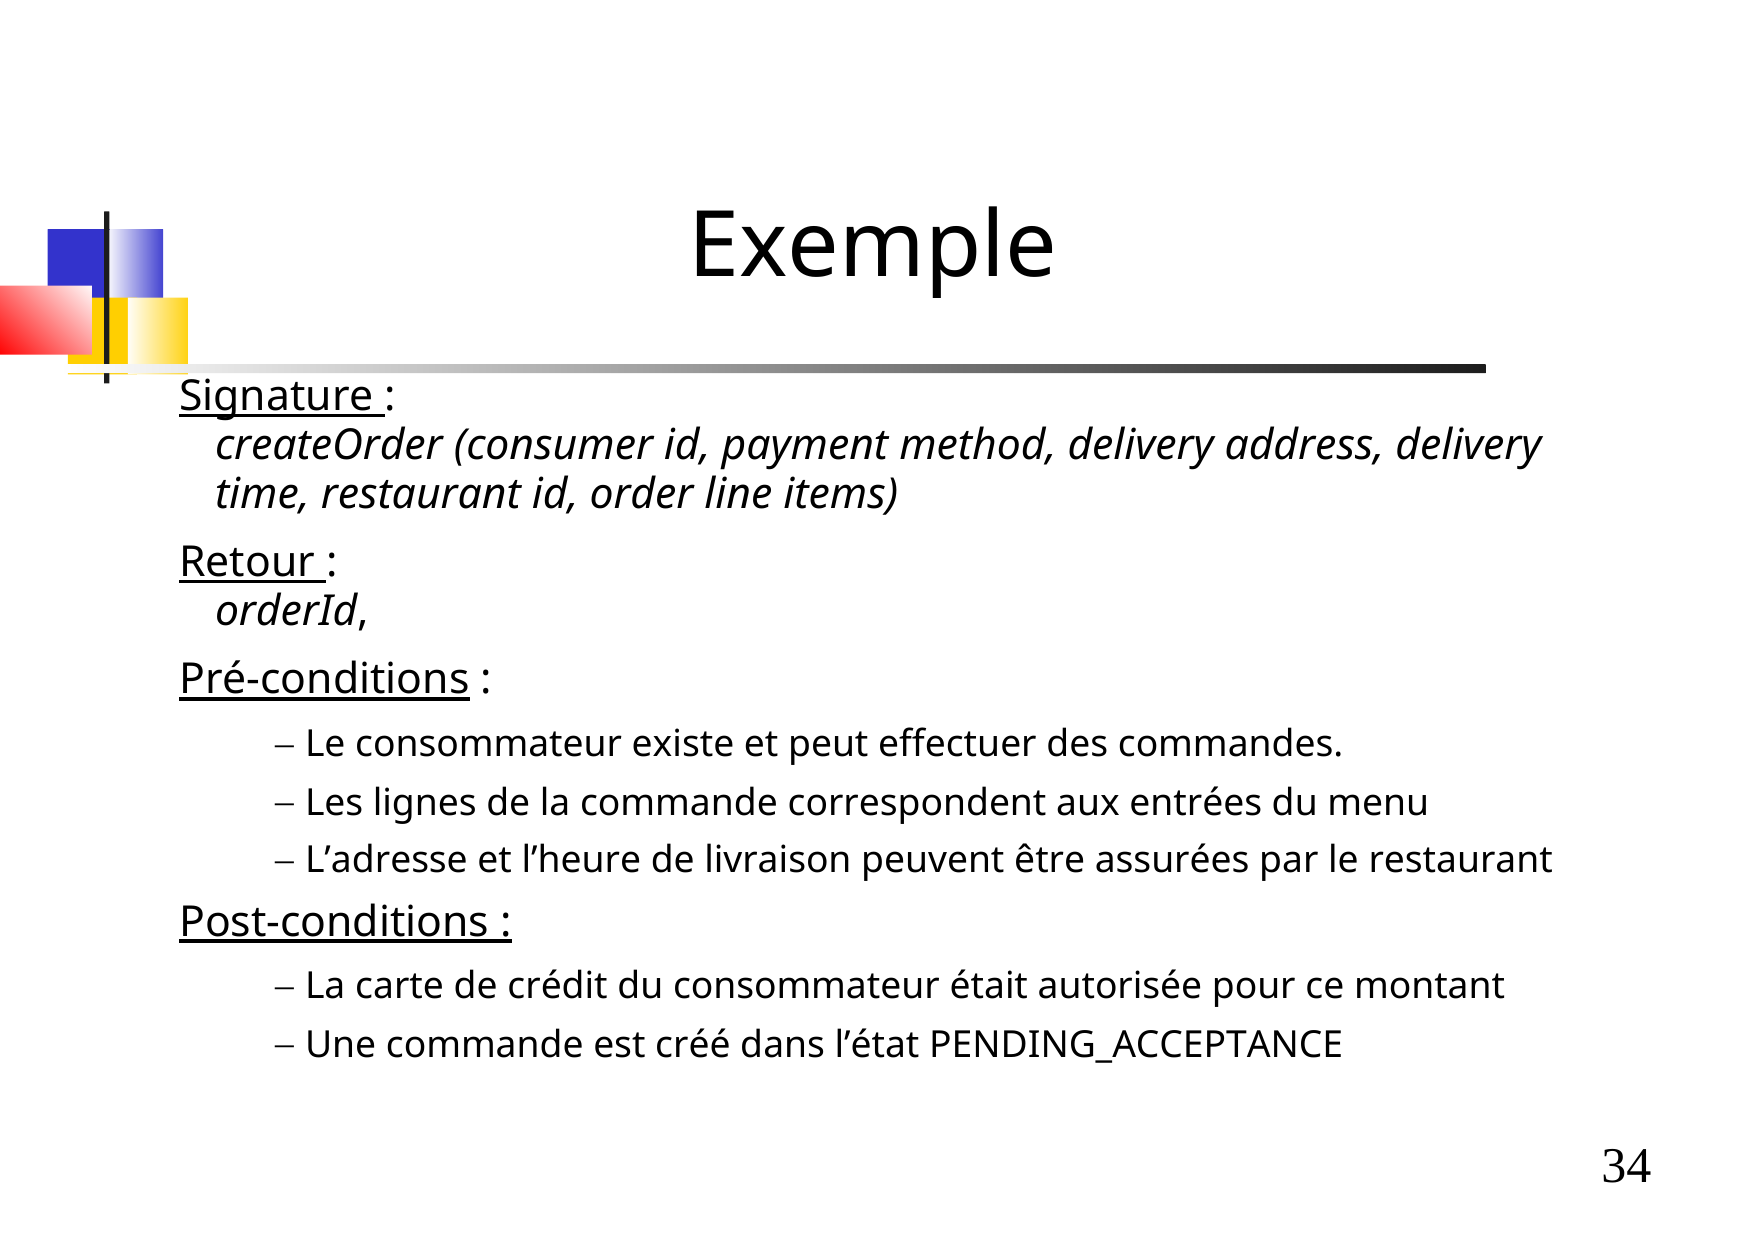

# Exemple
Signature :
createOrder (consumer id, payment method, delivery address, delivery time, restaurant id, order line items)
Retour :
orderId,
Pré-conditions :
Le consommateur existe et peut effectuer des commandes.
Les lignes de la commande correspondent aux entrées du menu
L’adresse et l’heure de livraison peuvent être assurées par le restaurant
Post-conditions :
La carte de crédit du consommateur était autorisée pour ce montant
Une commande est créé dans l’état PENDING_ACCEPTANCE